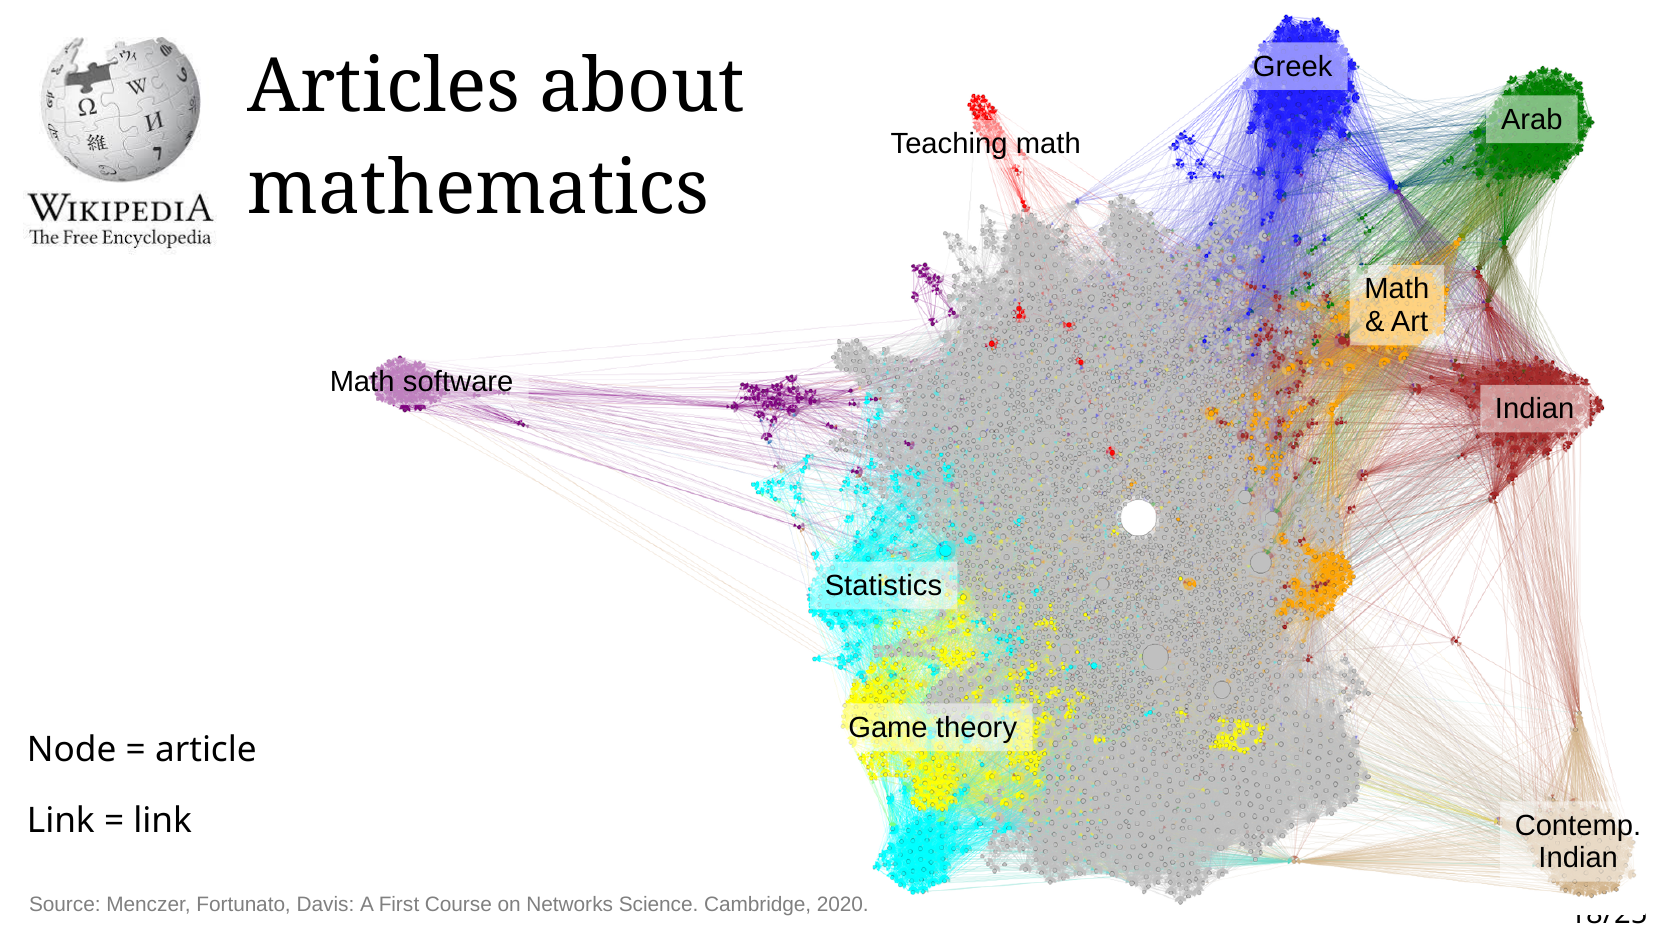

# Articles about mathematics
Greek
Arab
Teaching math
Math
& Art
Math software
Indian
Statistics
Game theory
Node = article
Link = link
Contemp.
Indian
Source: Menczer, Fortunato, Davis: A First Course on Networks Science. Cambridge, 2020.
18